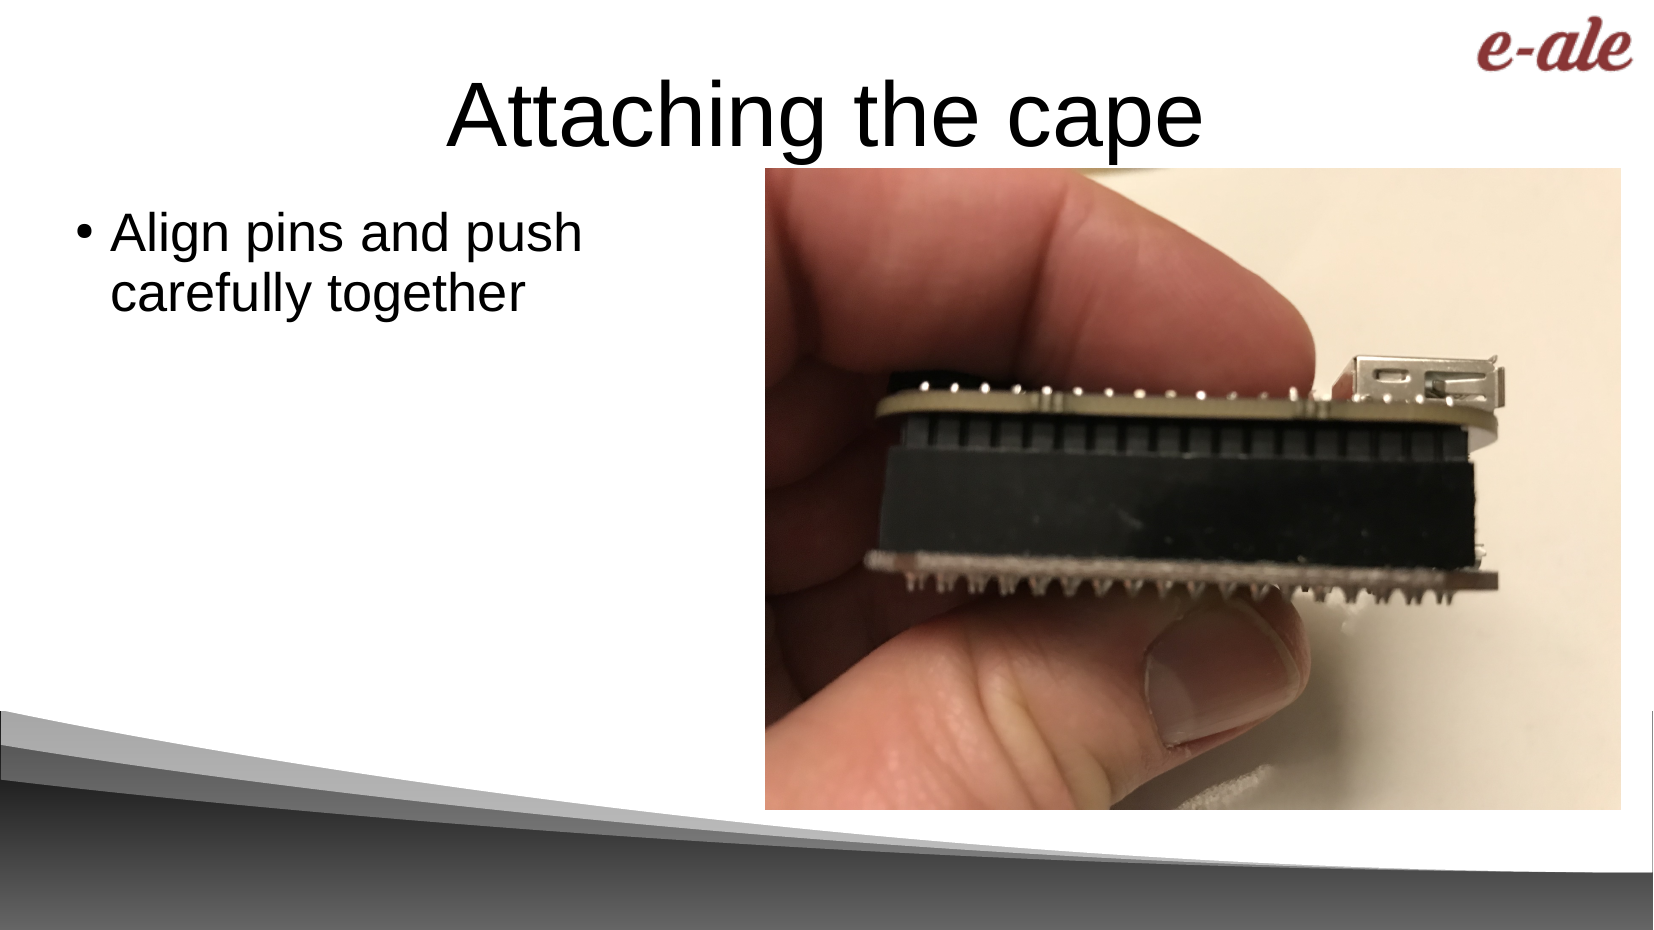

# Attaching the cape
Align pins and push carefully together